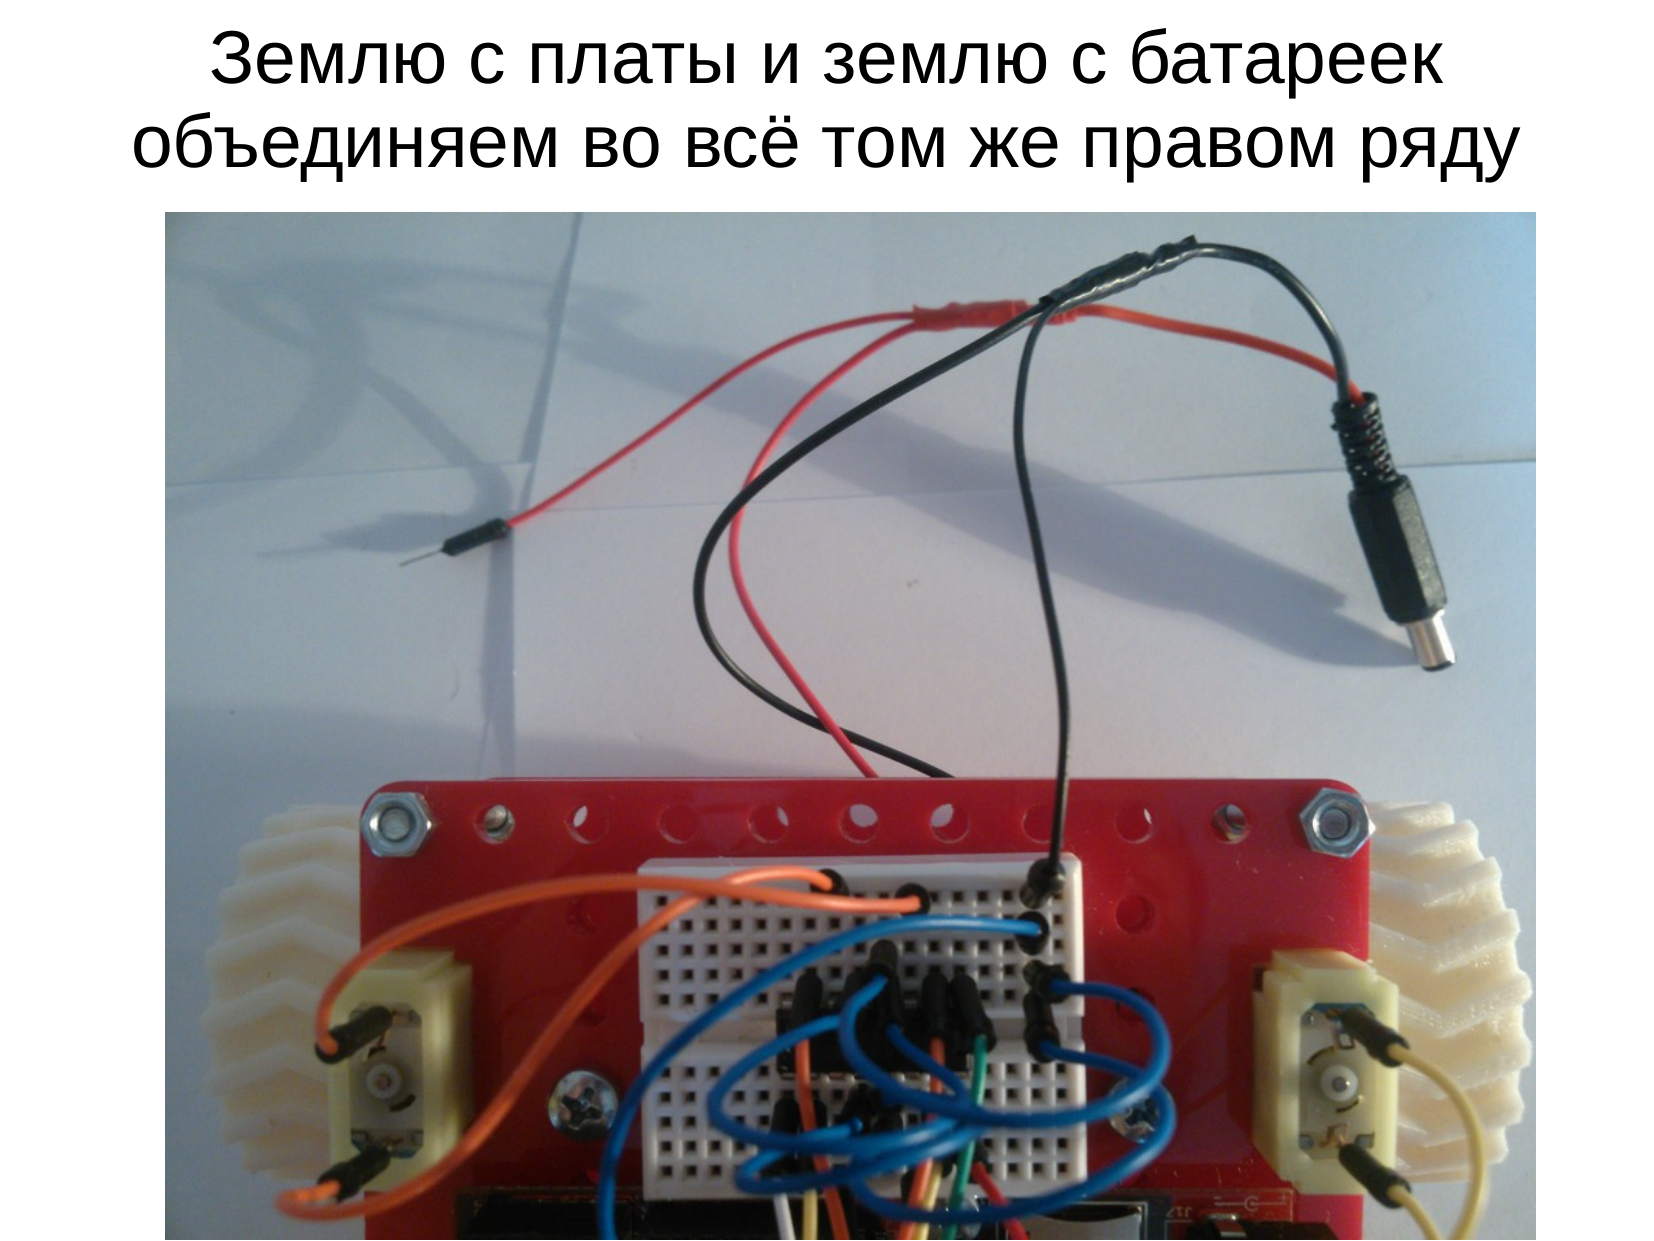

# Землю с платы и землю с батареек объединяем во всё том же правом ряду